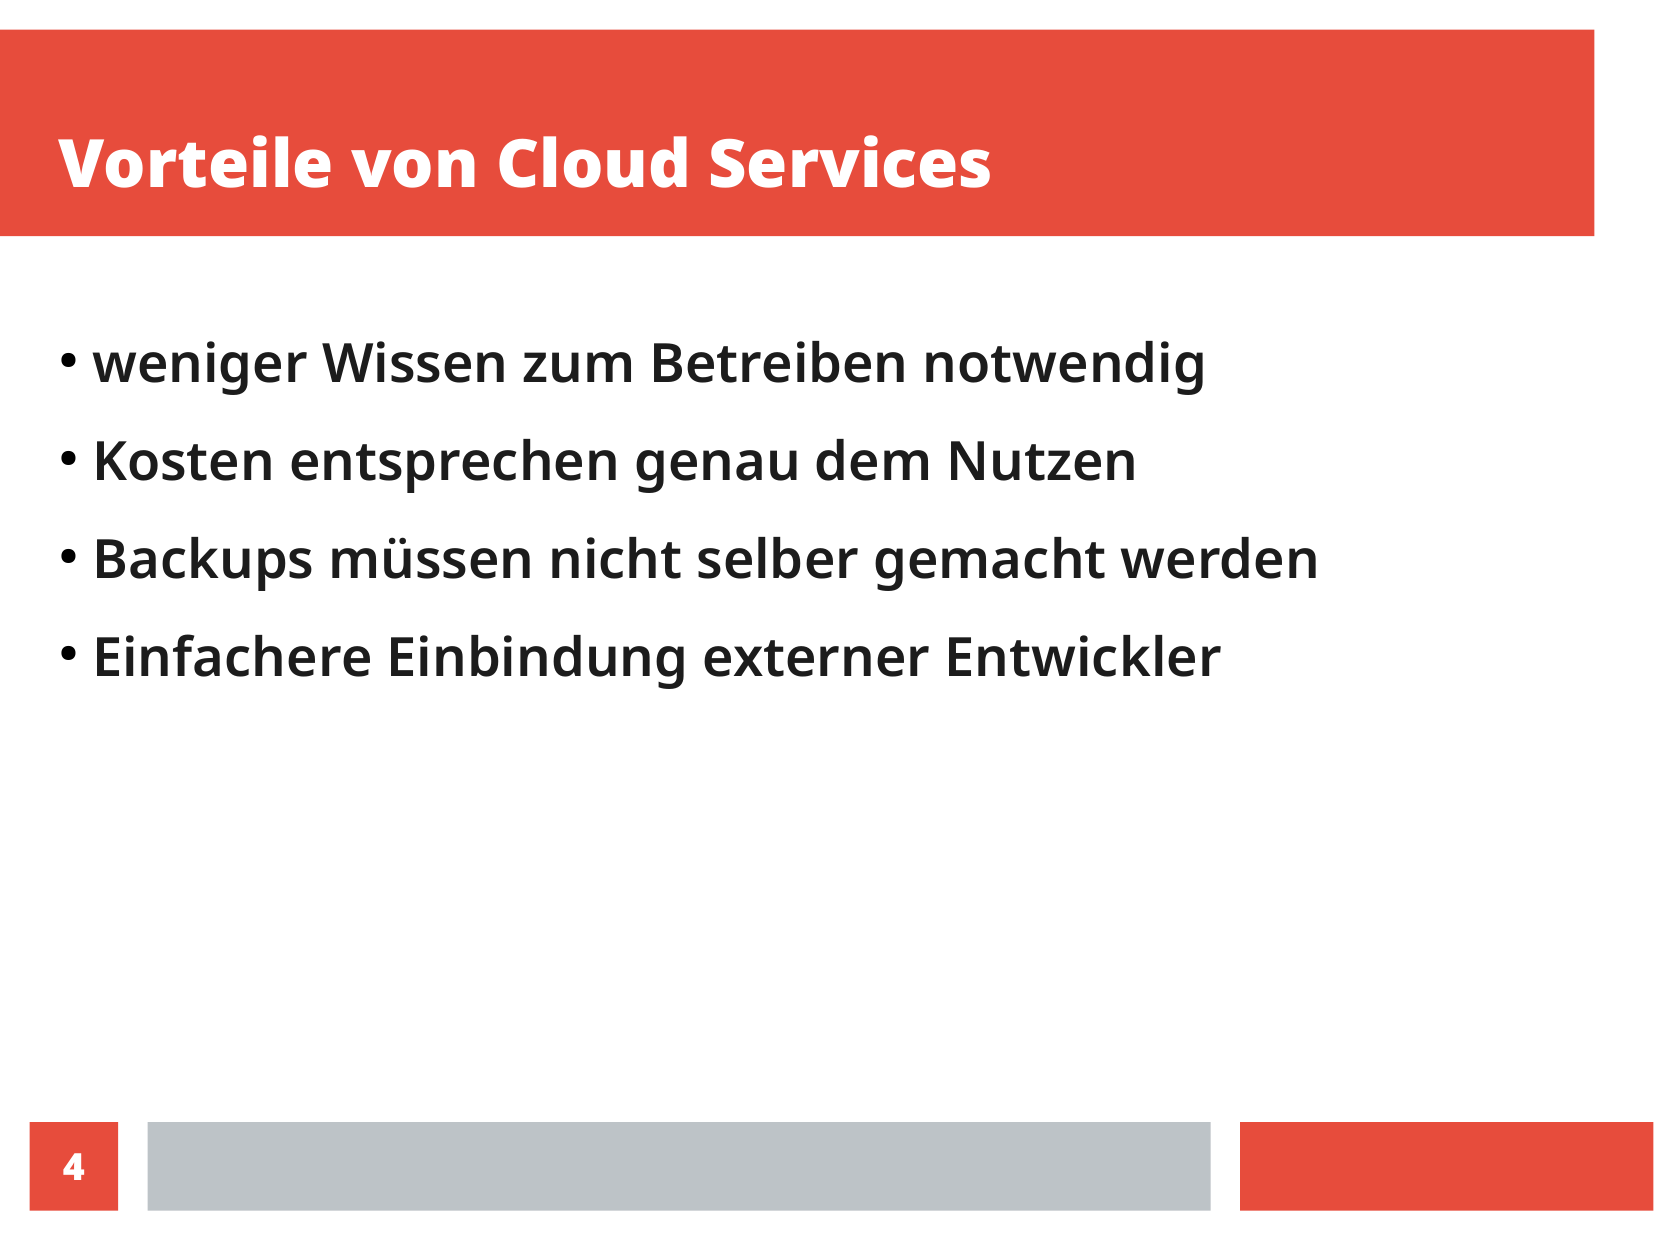

# Vorteile von Cloud Services
 weniger Wissen zum Betreiben notwendig
 Kosten entsprechen genau dem Nutzen
 Backups müssen nicht selber gemacht werden
 Einfachere Einbindung externer Entwickler
4